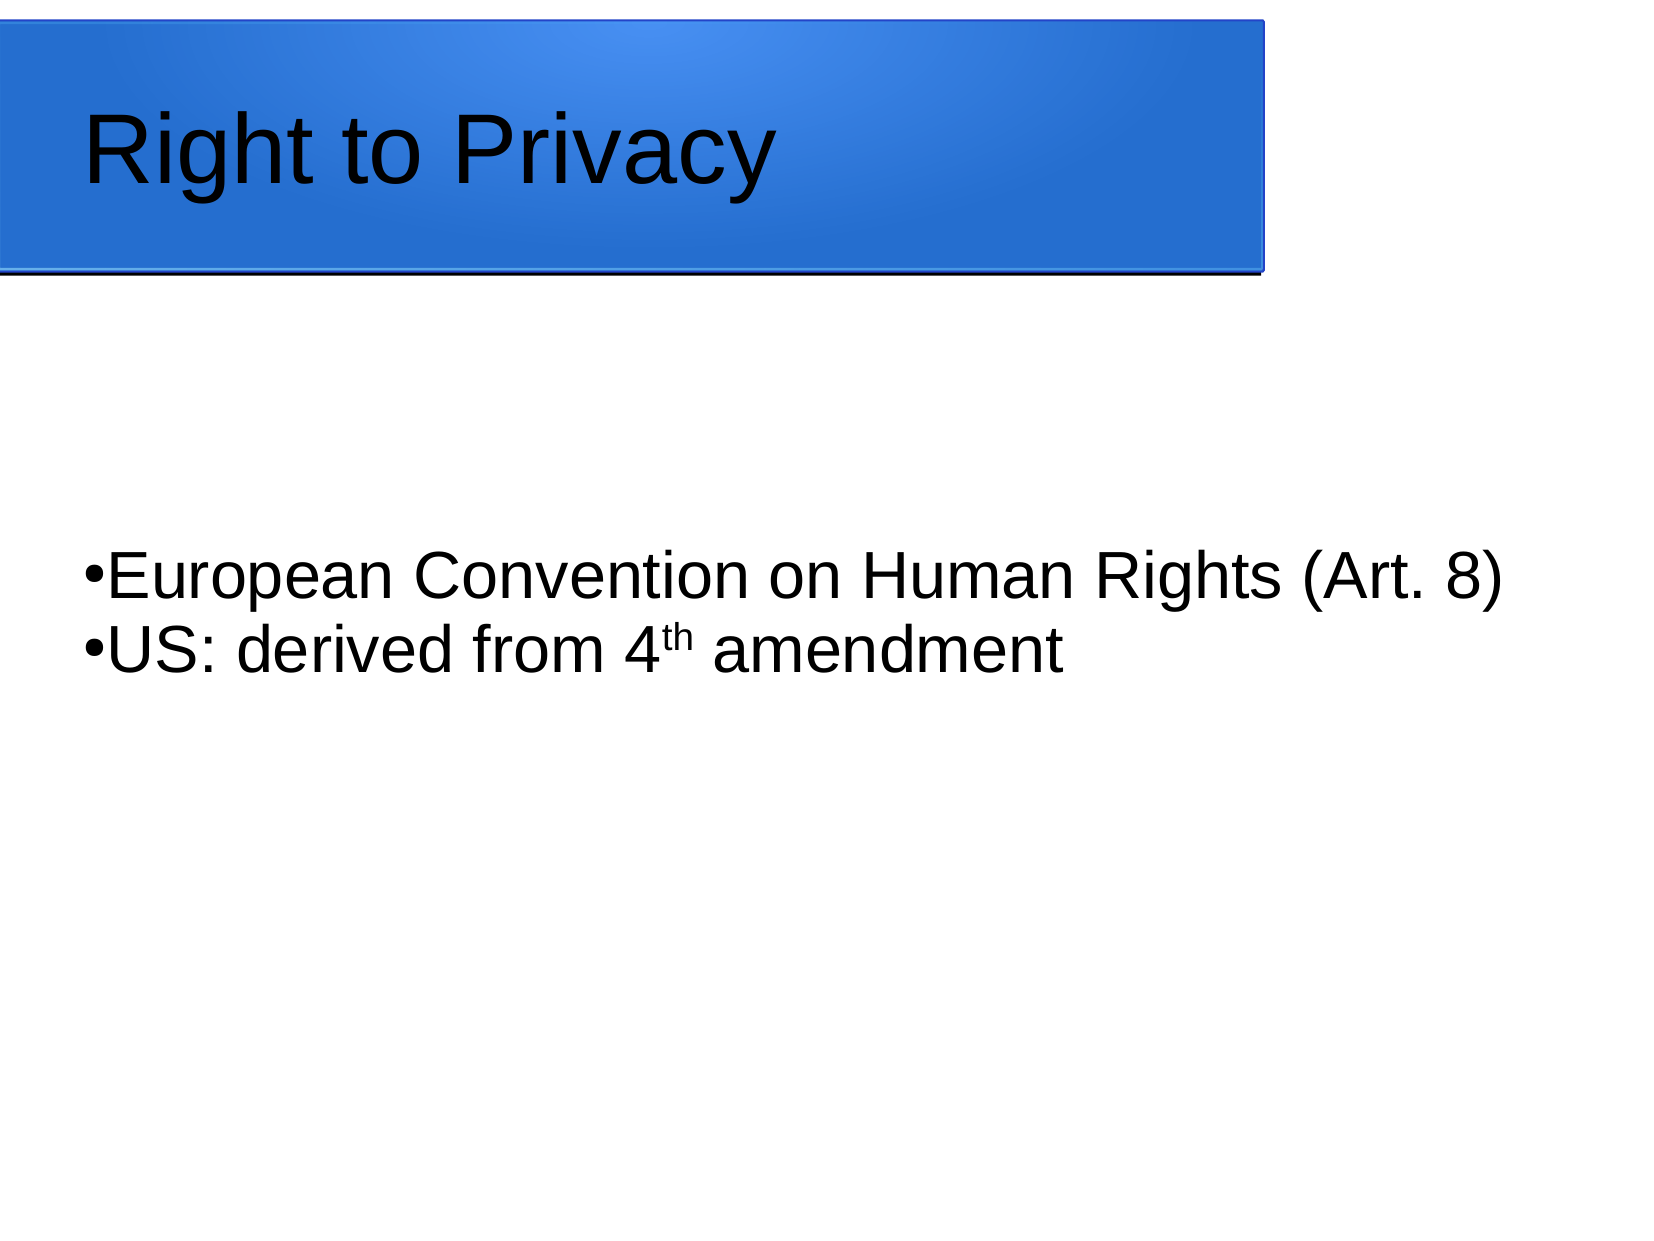

# Right to Privacy
European Convention on Human Rights (Art. 8)
US: derived from 4th amendment